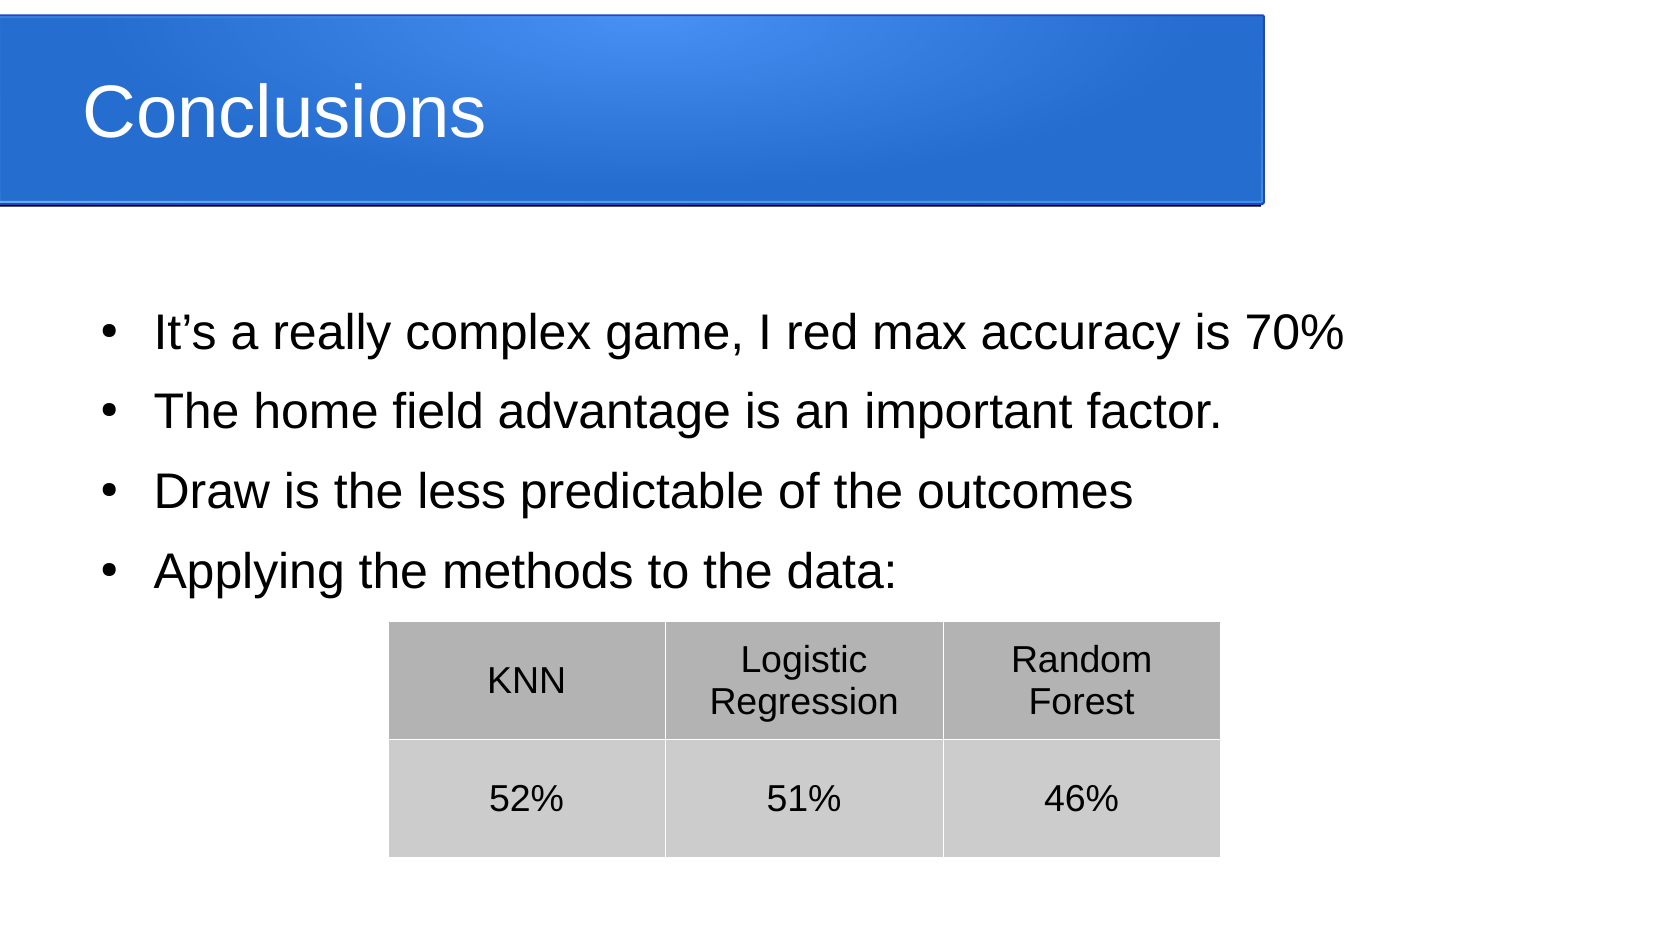

# Conclusions
It’s a really complex game, I red max accuracy is 70%
The home field advantage is an important factor.
Draw is the less predictable of the outcomes
Applying the methods to the data:
| KNN | Logistic Regression | Random Forest |
| --- | --- | --- |
| 52% | 51% | 46% |